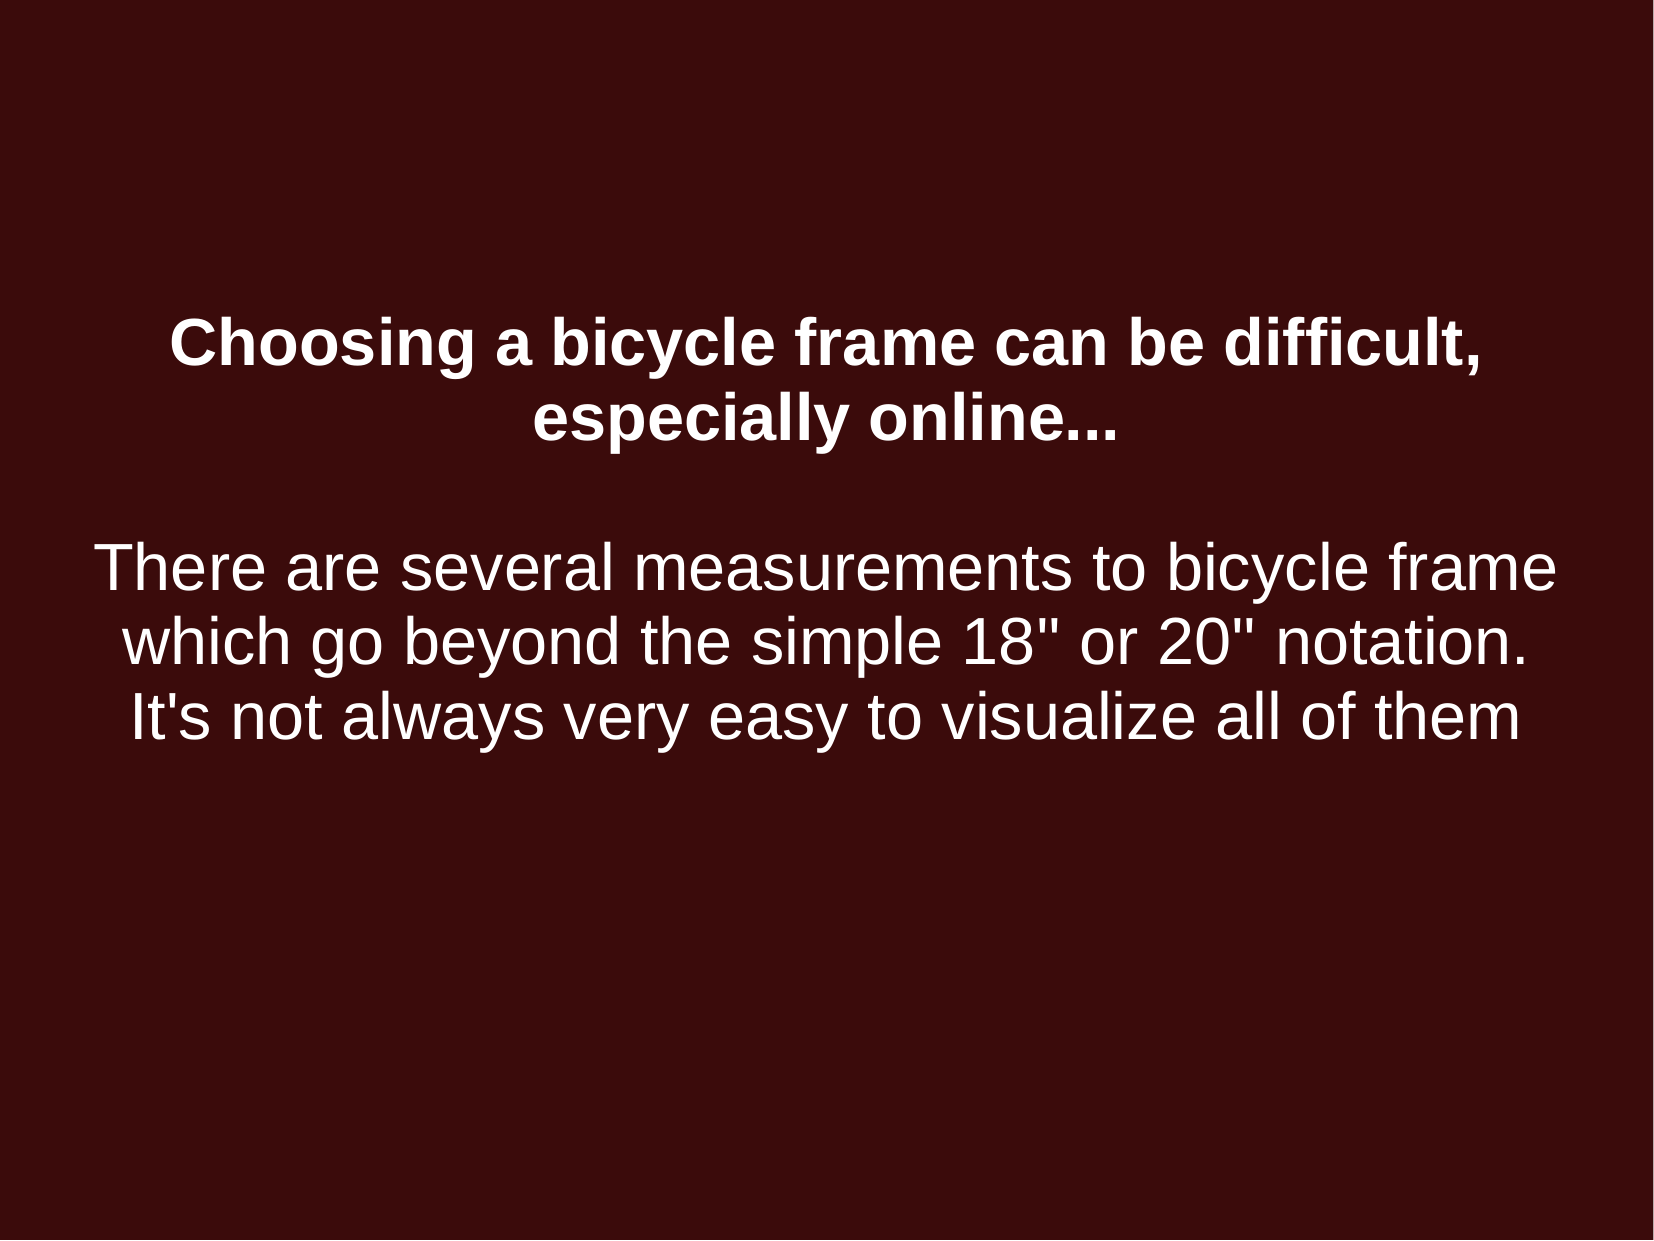

# Choosing a bicycle frame can be difficult, especially online...
There are several measurements to bicycle frame which go beyond the simple 18'' or 20'' notation. It's not always very easy to visualize all of them